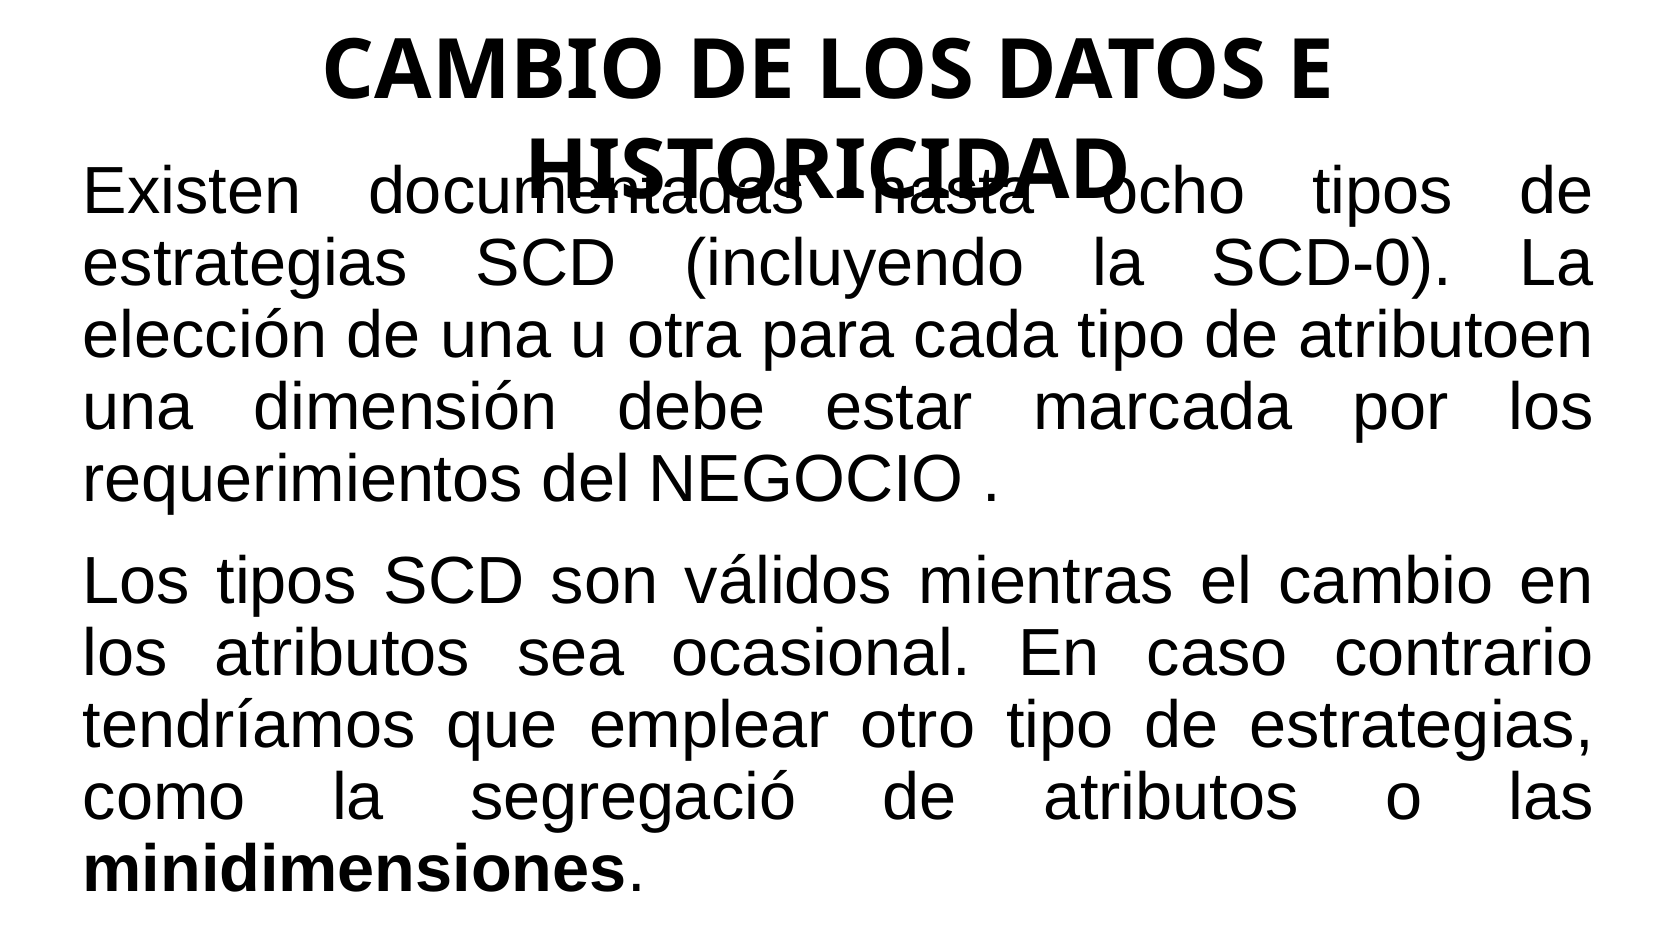

CAMBIO DE LOS DATOS E HISTORICIDAD
# Existen documentadas hasta ocho tipos de estrategias SCD (incluyendo la SCD-0). La elección de una u otra para cada tipo de atributoen una dimensión debe estar marcada por los requerimientos del NEGOCIO	.
Los tipos SCD son válidos mientras el cambio en los atributos sea ocasional. En caso contrario tendríamos que emplear otro tipo de estrategias, como la segregació de atributos o las minidimensiones.